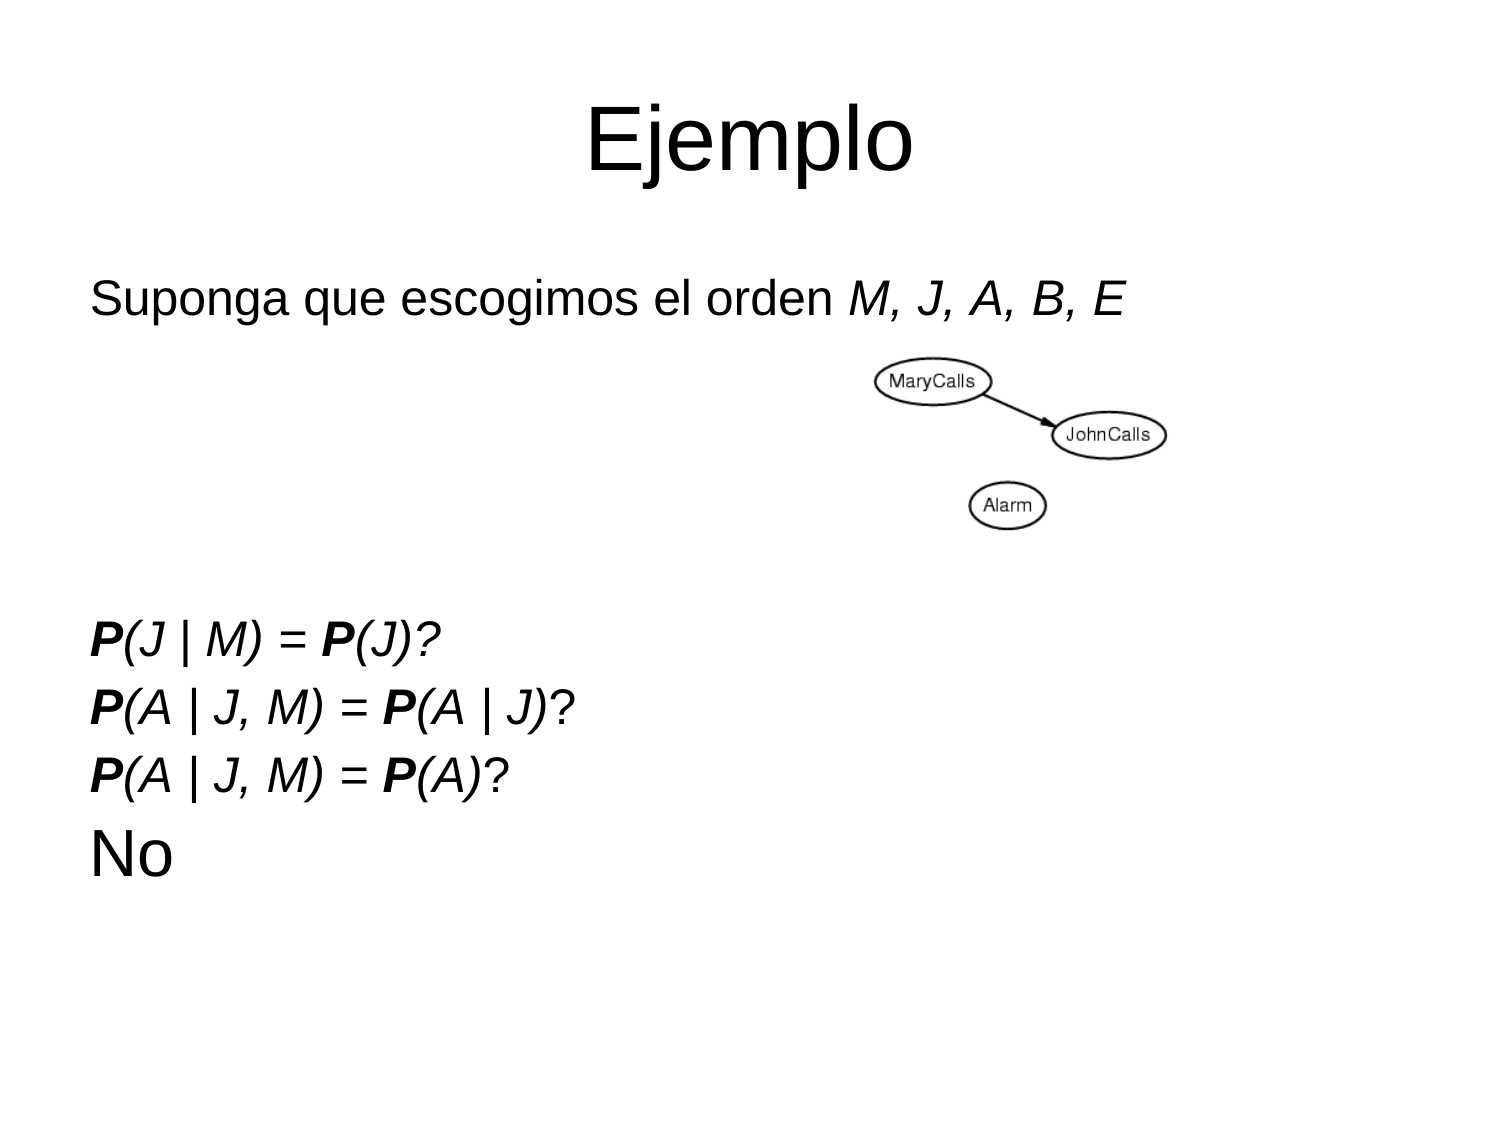

Ejemplo
# Suponga que escogimos el orden M, J, A, B, E
P(J | M) = P(J)?
P(A | J, M) = P(A | J)?
P(A | J, M) = P(A)?
No